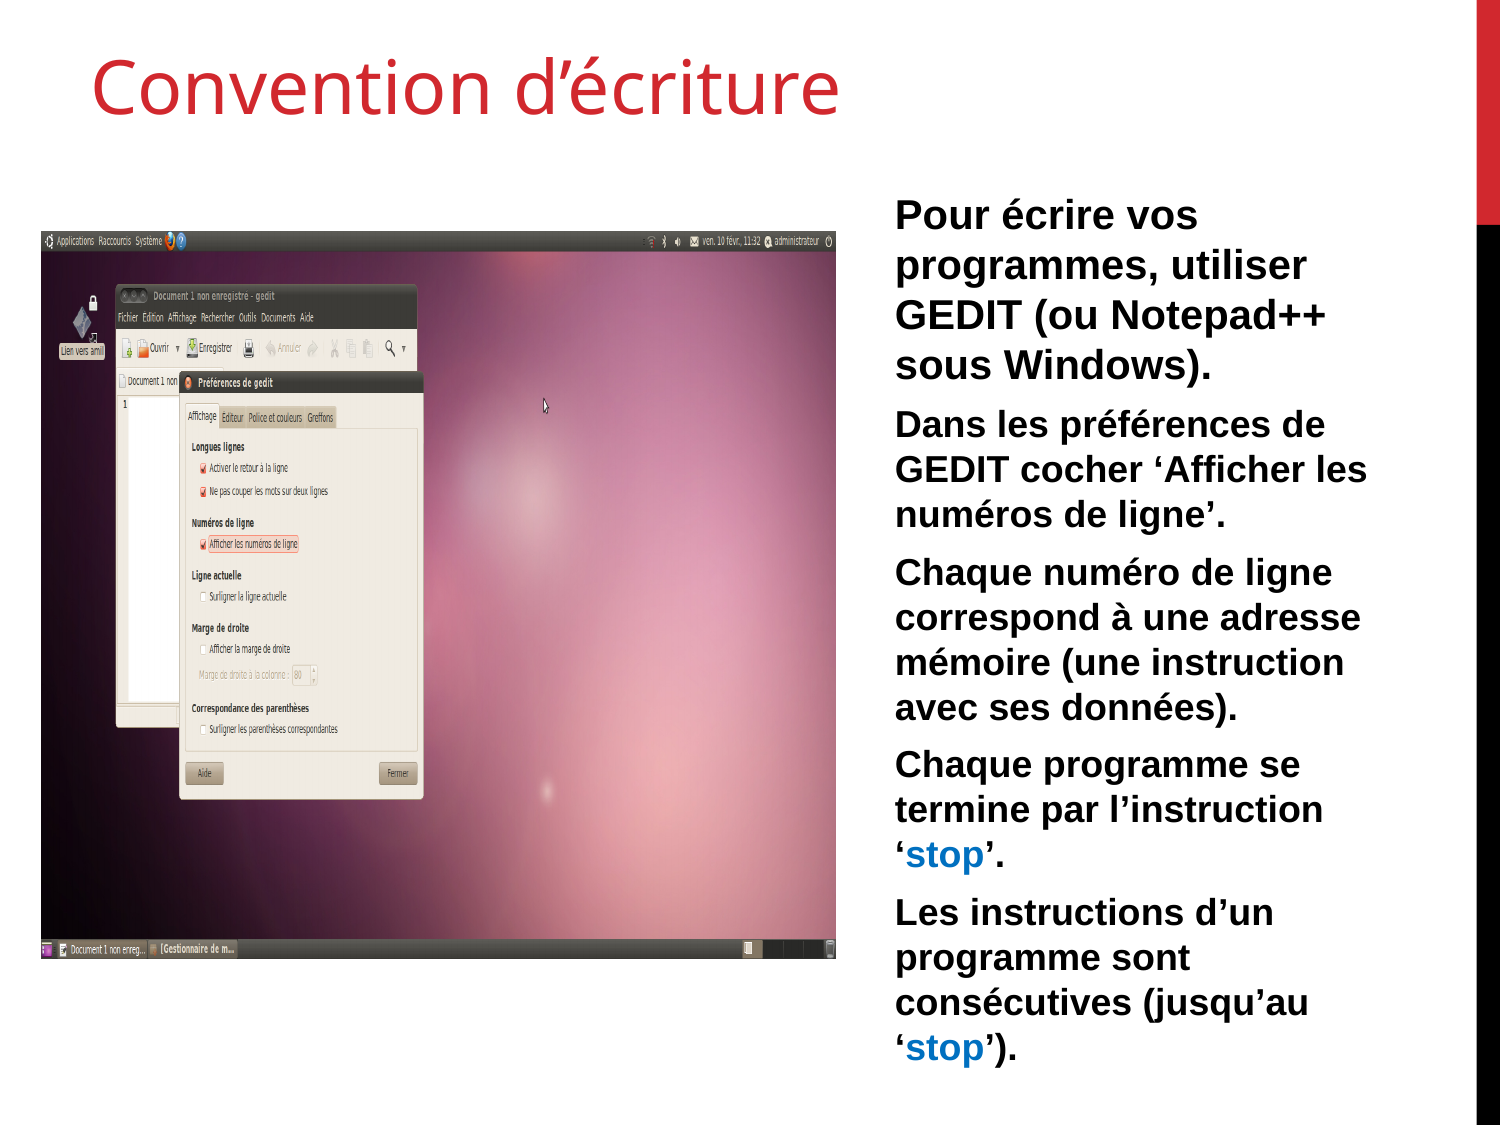

# Convention d’écriture
Pour écrire vos programmes, utiliser GEDIT (ou Notepad++ sous Windows).
Dans les préférences de GEDIT cocher ‘Afficher les numéros de ligne’.
Chaque numéro de ligne correspond à une adresse mémoire (une instruction avec ses données).
Chaque programme se termine par l’instruction ‘stop’.
Les instructions d’un programme sont consécutives (jusqu’au ‘stop’).